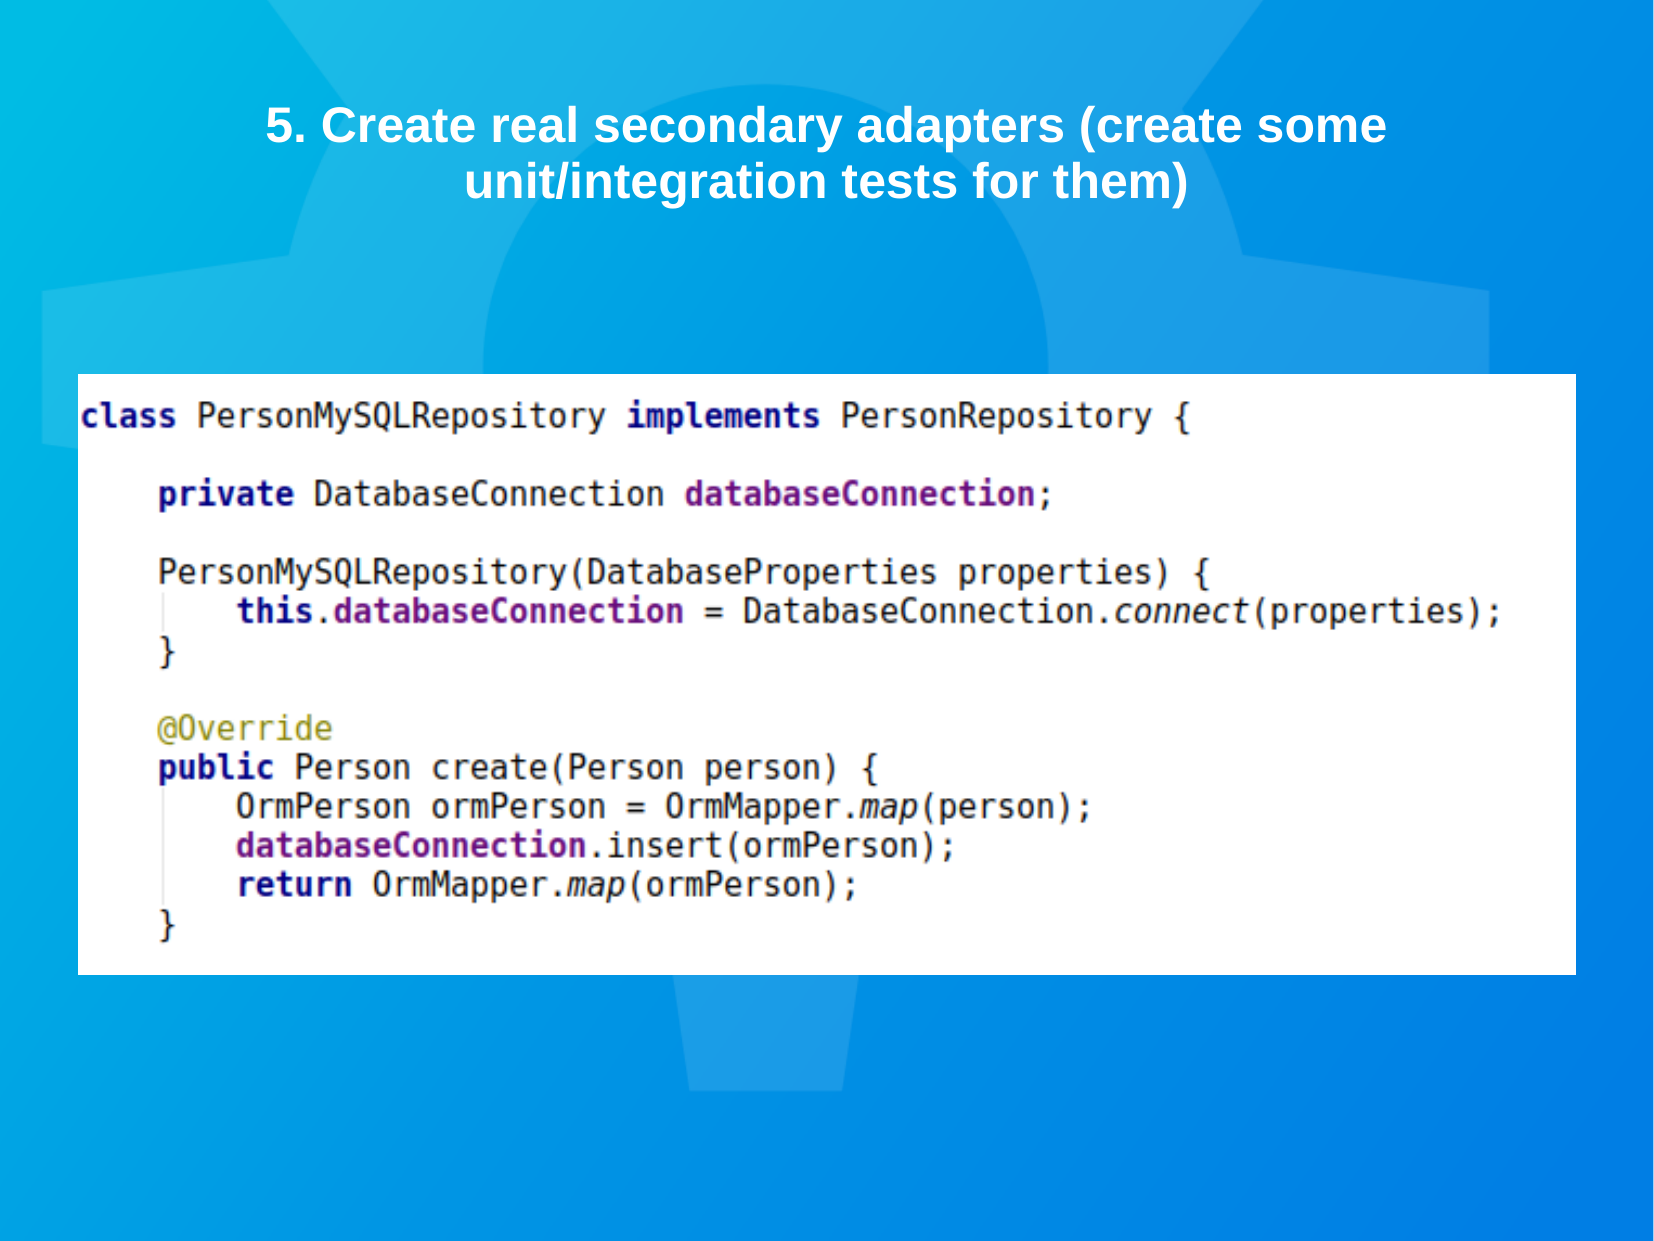

# 5. Create real secondary adapters (create some unit/integration tests for them)